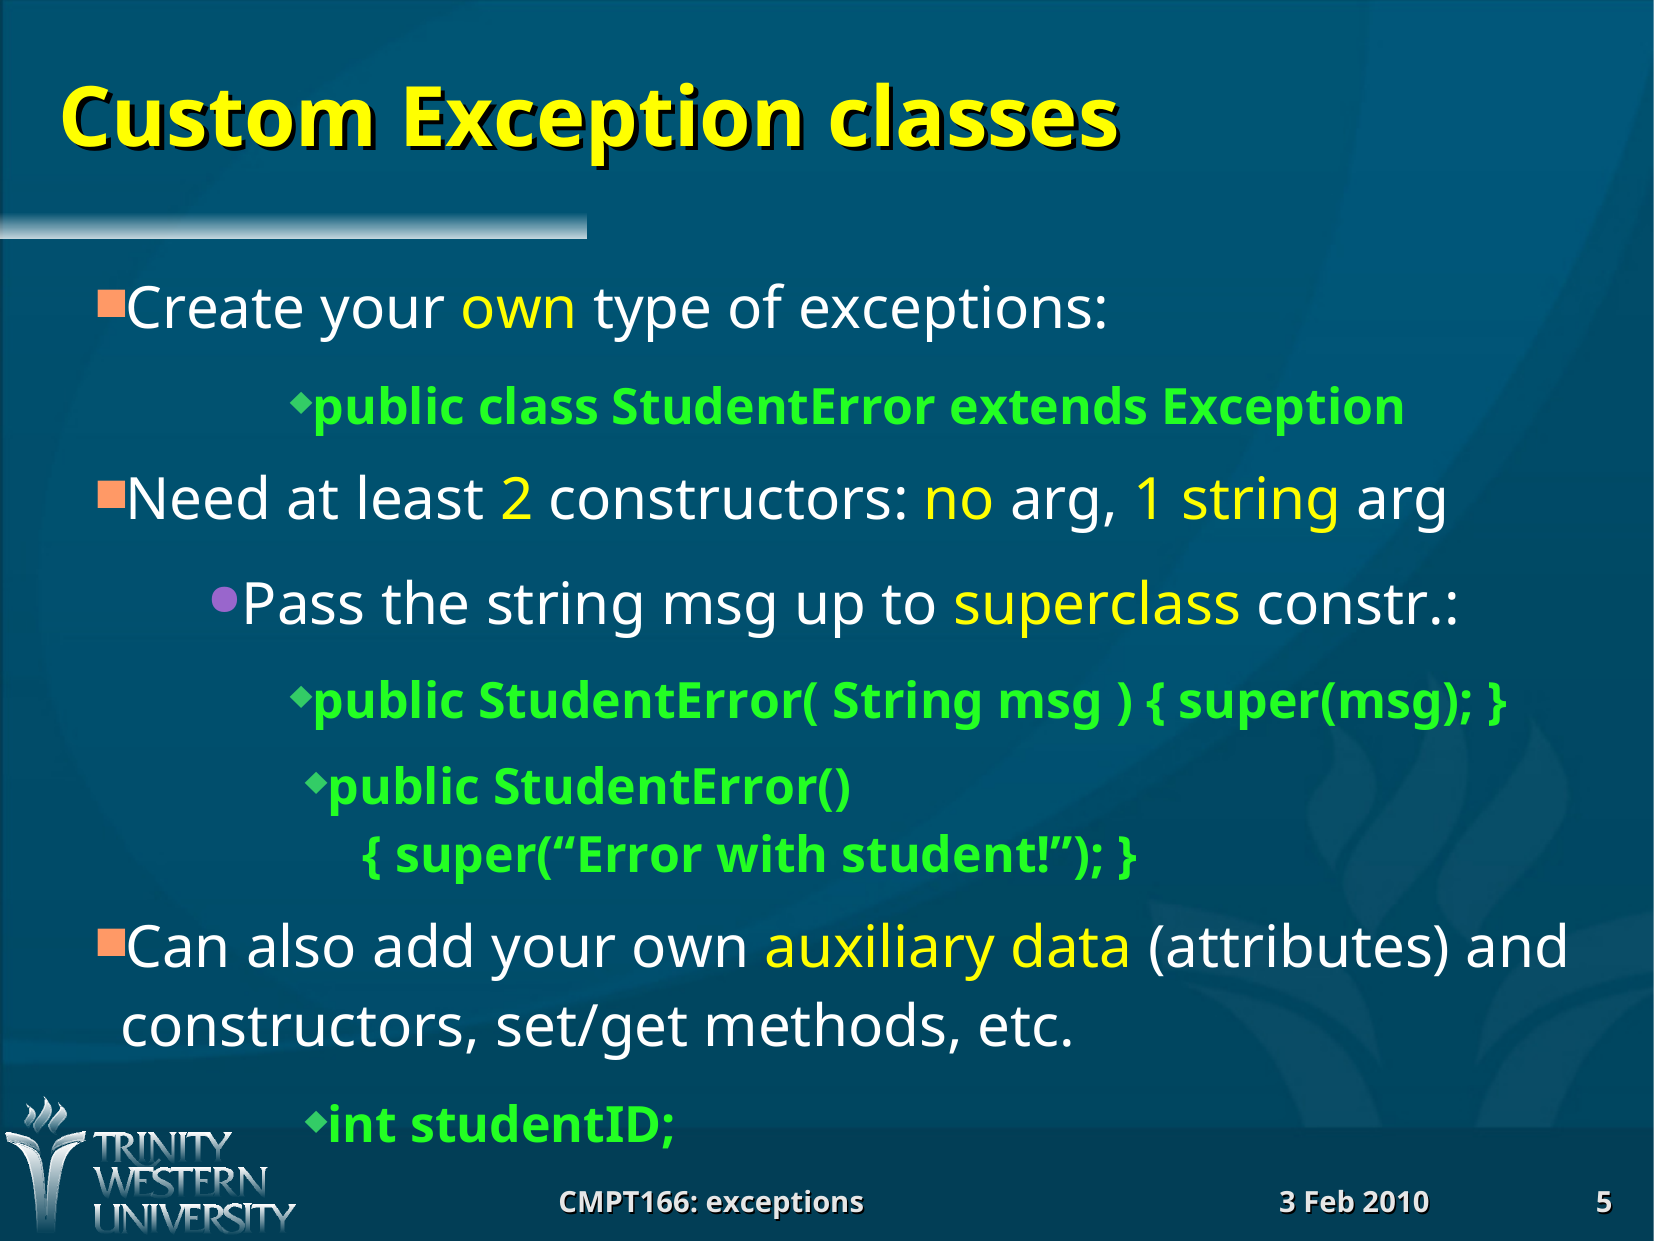

# Custom Exception classes
Create your own type of exceptions:
public class StudentError extends Exception
Need at least 2 constructors: no arg, 1 string arg
Pass the string msg up to superclass constr.:
public StudentError( String msg ) { super(msg); }
public StudentError()
{ super(“Error with student!”); }
Can also add your own auxiliary data (attributes) and constructors, set/get methods, etc.
int studentID;
CMPT166: exceptions
3 Feb 2010
5